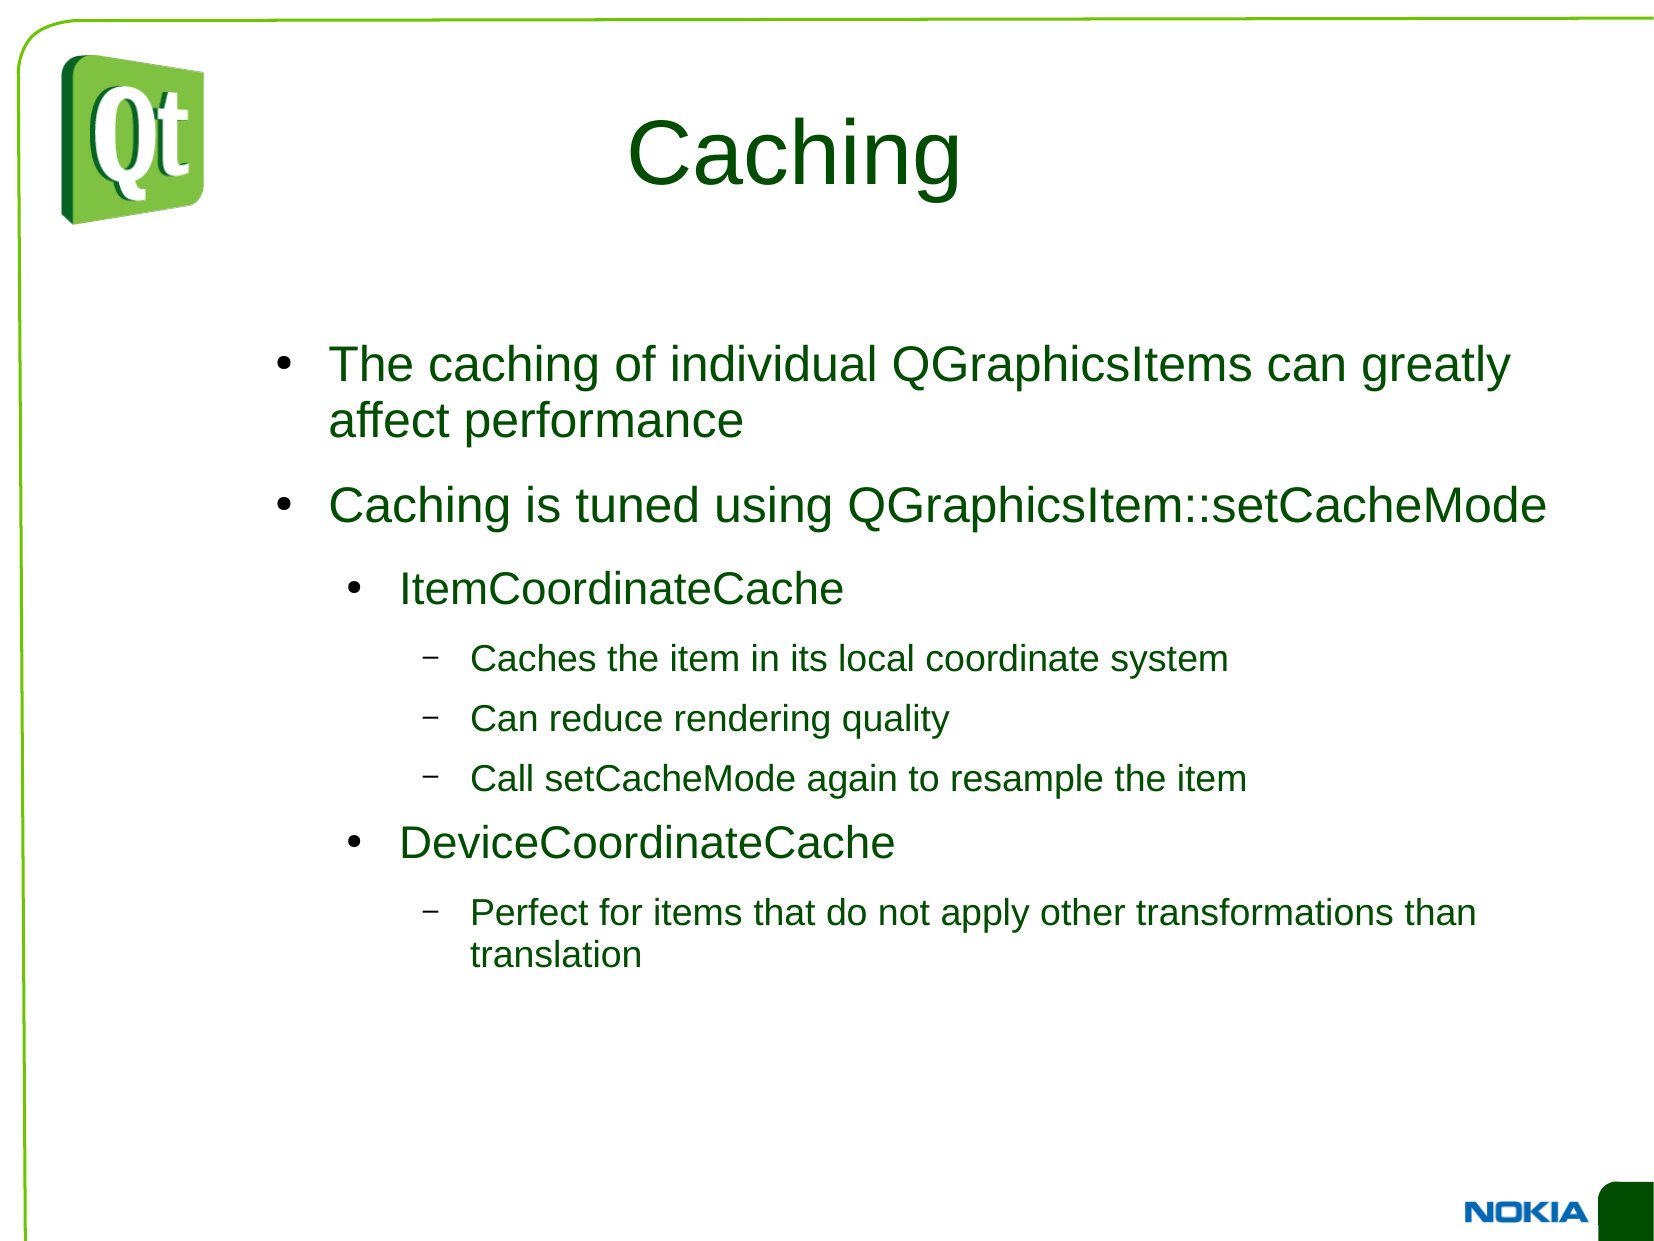

# Caching
The caching of individual QGraphicsItems can greatly affect performance
Caching is tuned using QGraphicsItem::setCacheMode
ItemCoordinateCache
Caches the item in its local coordinate system
Can reduce rendering quality
Call setCacheMode again to resample the item
DeviceCoordinateCache
Perfect for items that do not apply other transformations than translation